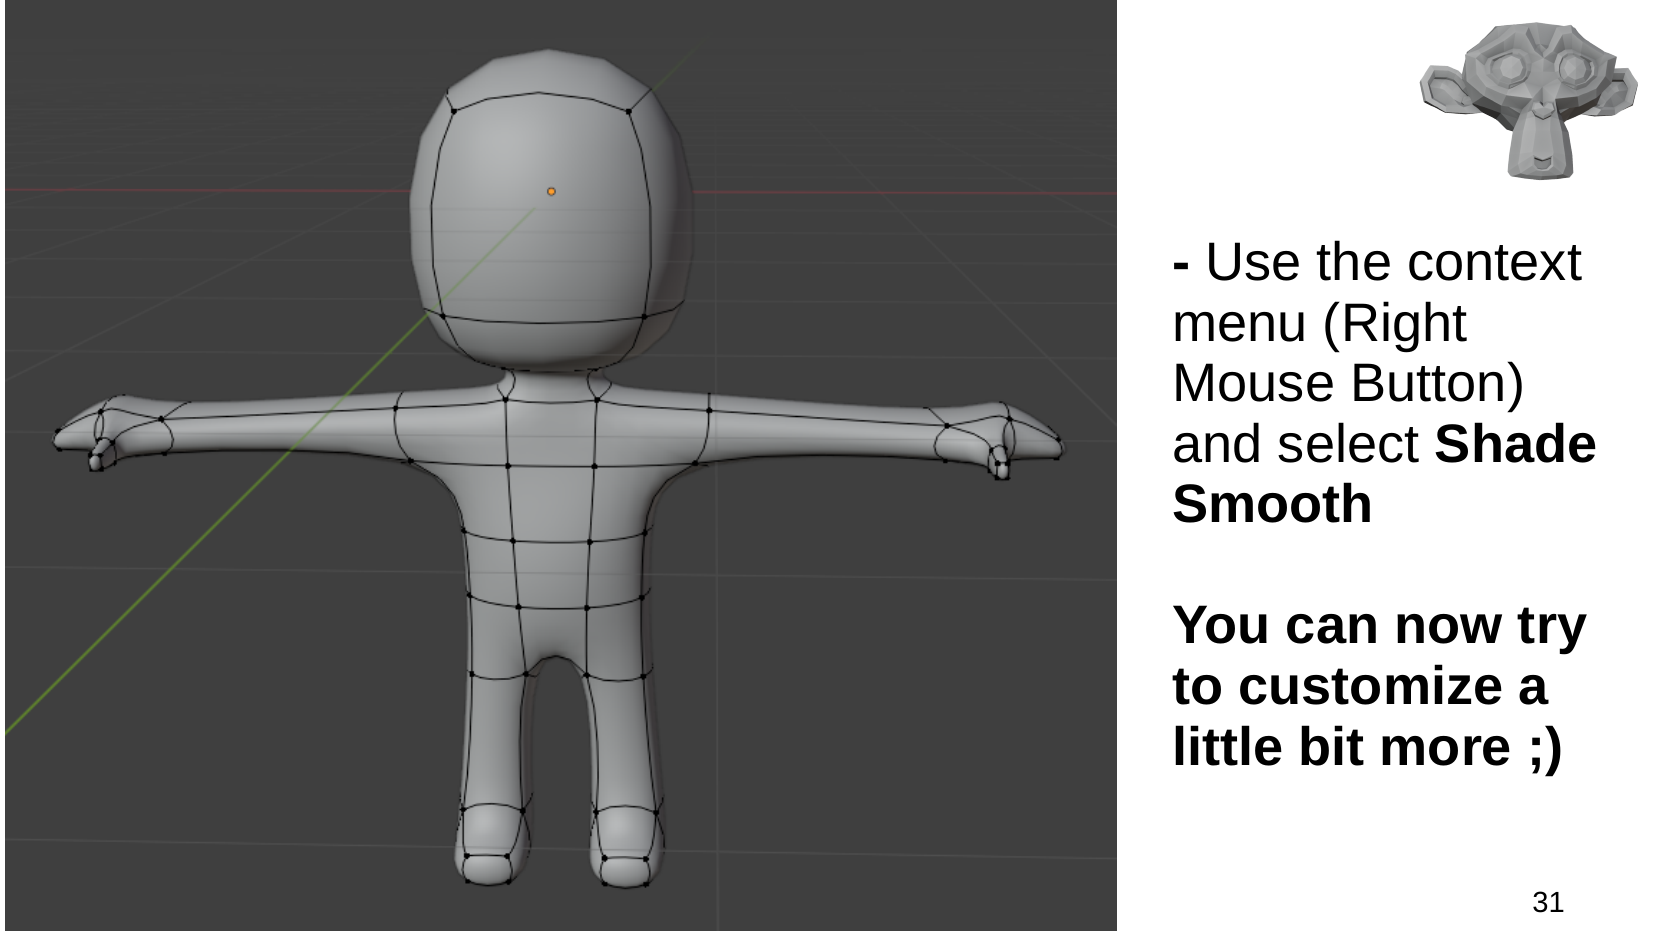

- Use the context menu (Right Mouse Button) and select Shade Smooth
You can now try to customize a little bit more ;)
31